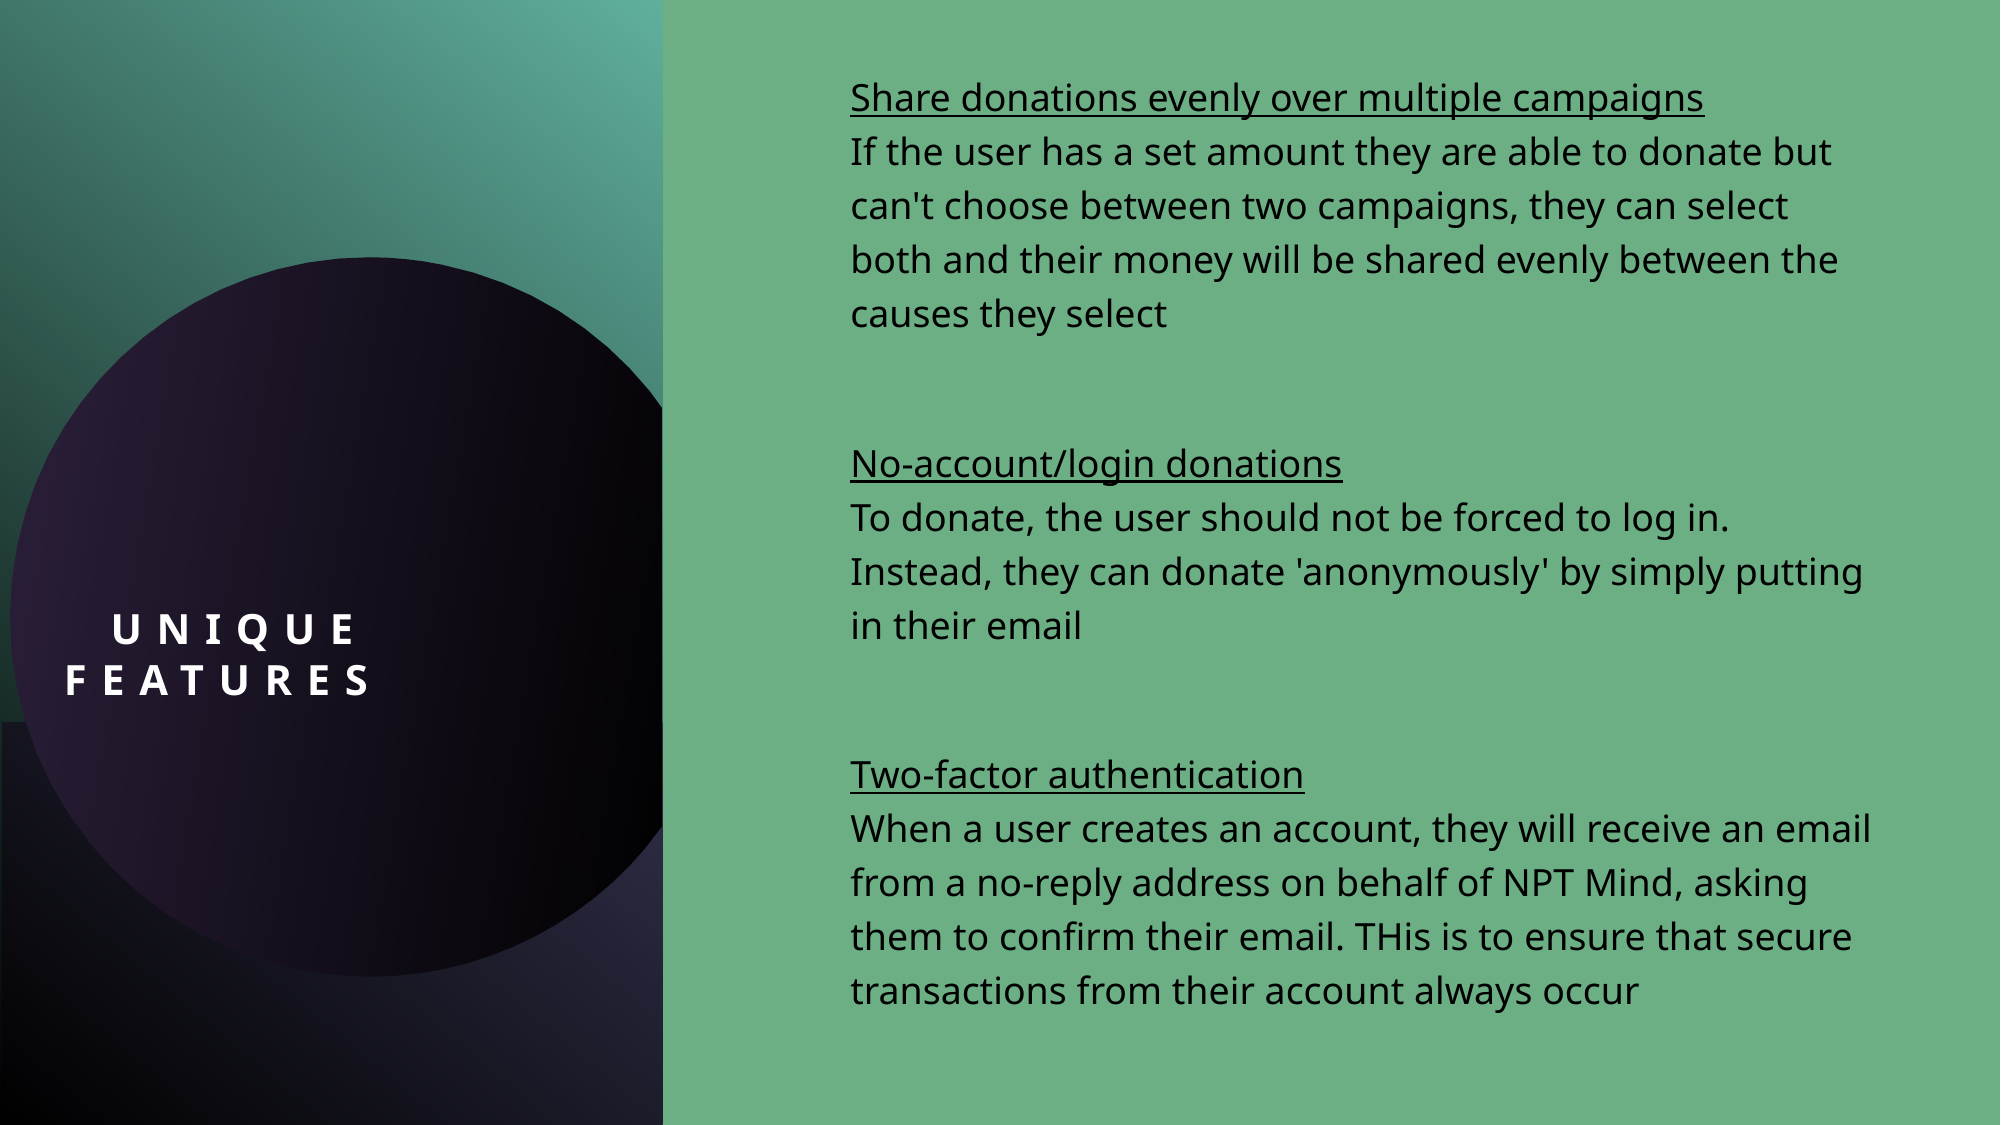

Share donations evenly over multiple campaigns
If the user has a set amount they are able to donate but can't choose between two campaigns, they can select both and their money will be shared evenly between the causes they select
No-account/login donations
To donate, the user should not be forced to log in. Instead, they can donate 'anonymously' by simply putting in their email
Two-factor authentication
When a user creates an account, they will receive an email from a no-reply address on behalf of NPT Mind, asking them to confirm their email. THis is to ensure that secure transactions from their account always occur
# Unique features